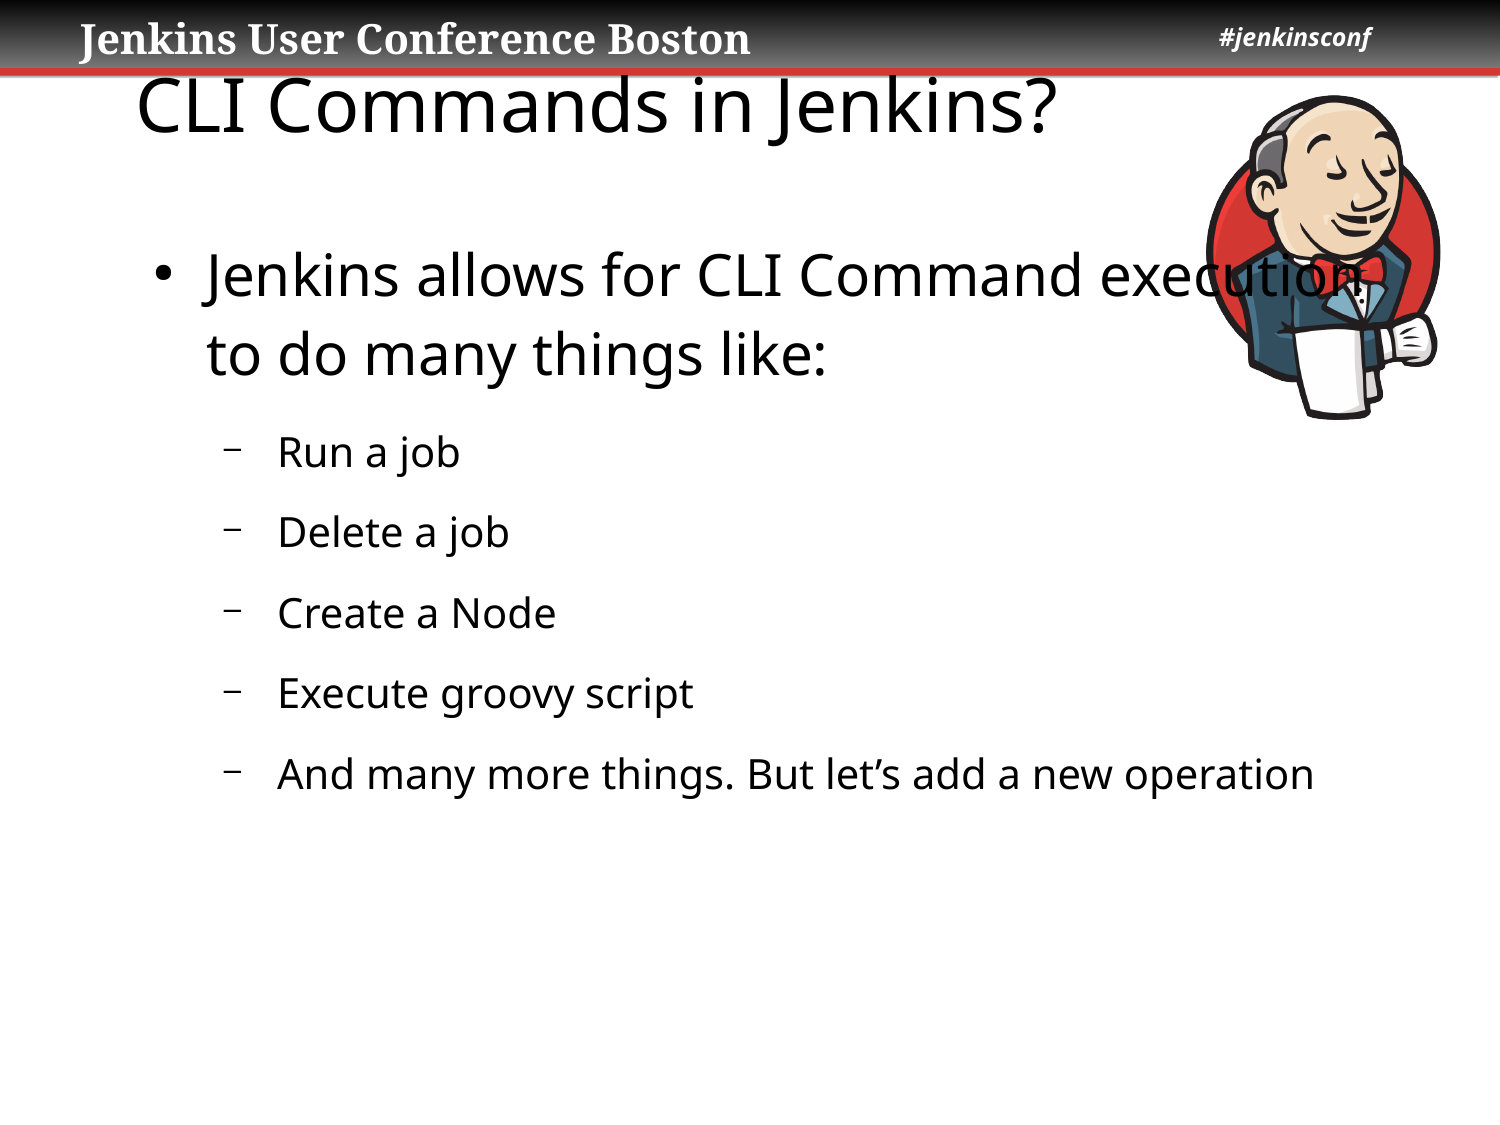

# CLI Commands in Jenkins?
Jenkins allows for CLI Command execution to do many things like:
Run a job
Delete a job
Create a Node
Execute groovy script
And many more things. But let’s add a new operation